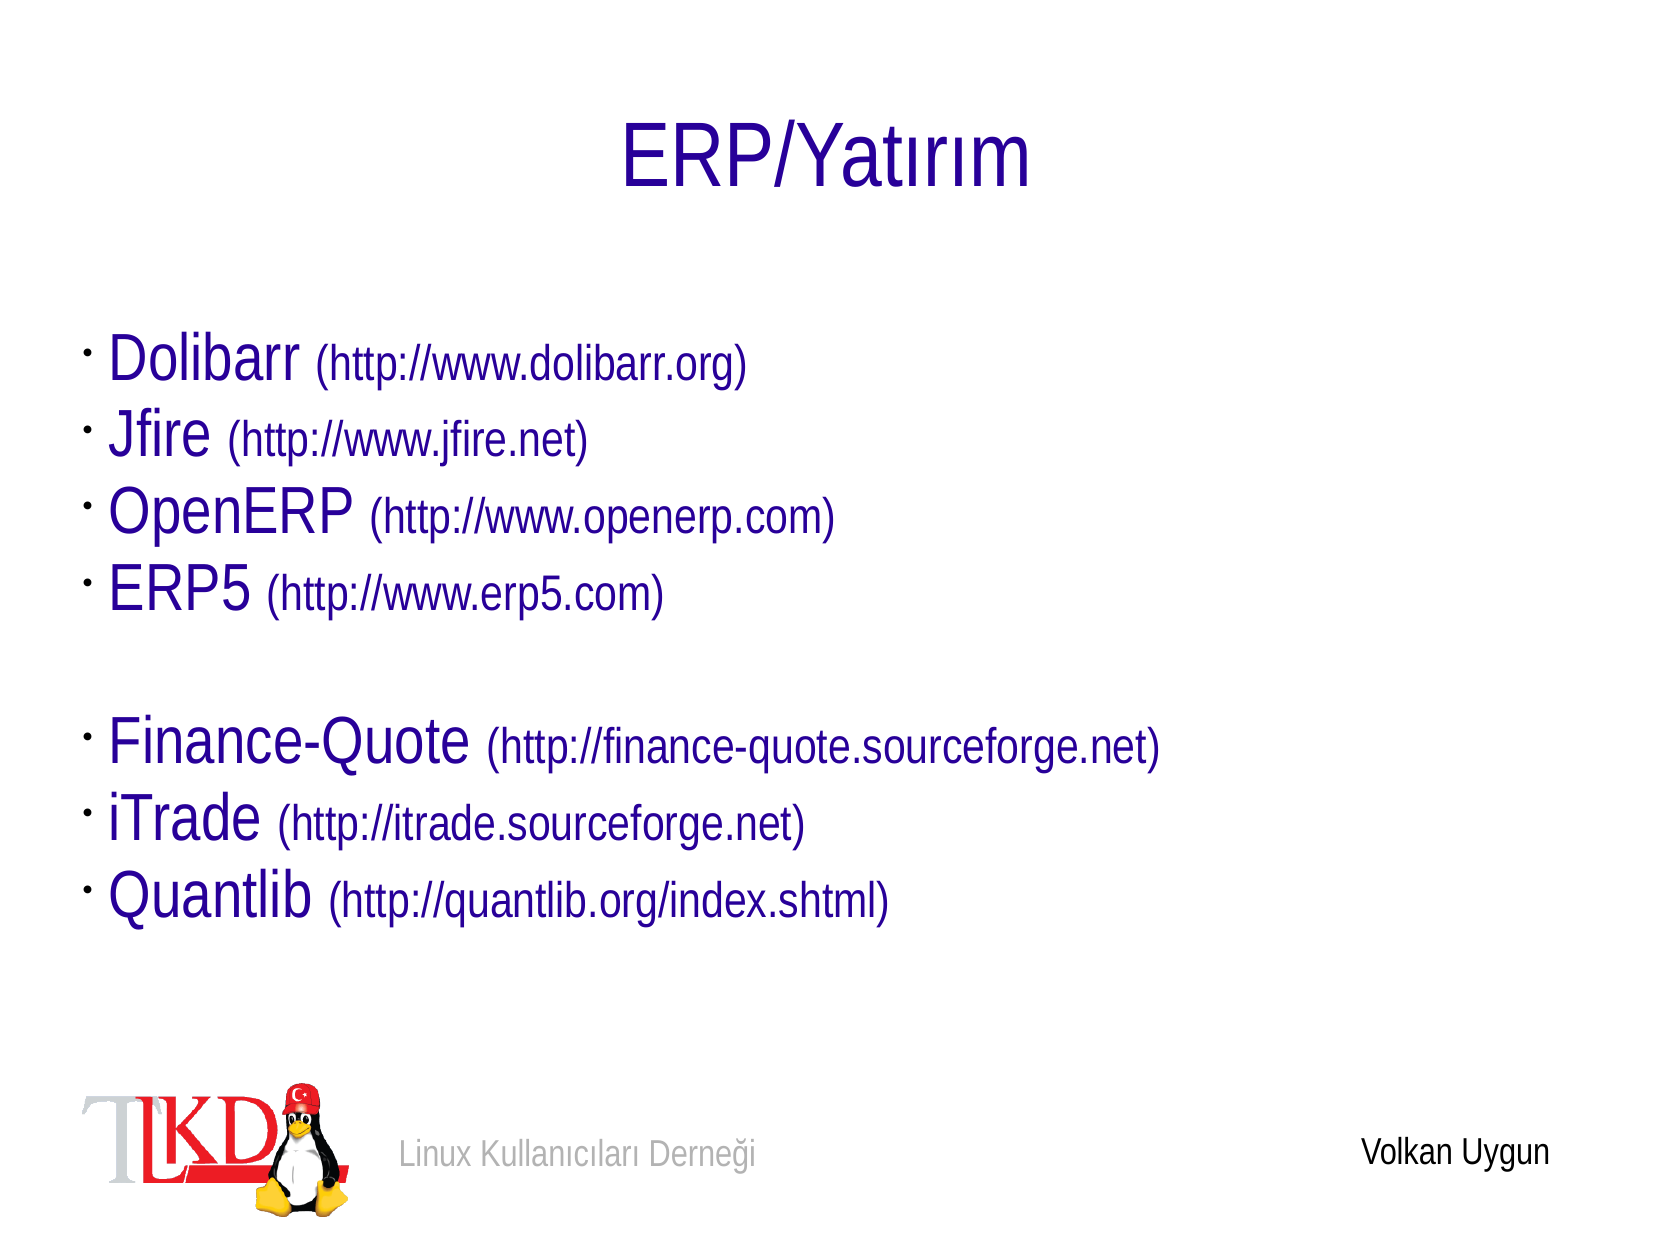

# ERP/Yatırım
 Dolibarr (http://www.dolibarr.org)
 Jfire (http://www.jfire.net)
 OpenERP (http://www.openerp.com)
 ERP5 (http://www.erp5.com)
 Finance-Quote (http://finance-quote.sourceforge.net)
 iTrade (http://itrade.sourceforge.net)
 Quantlib (http://quantlib.org/index.shtml)
Volkan Uygun
Linux Kullanıcıları Derneği